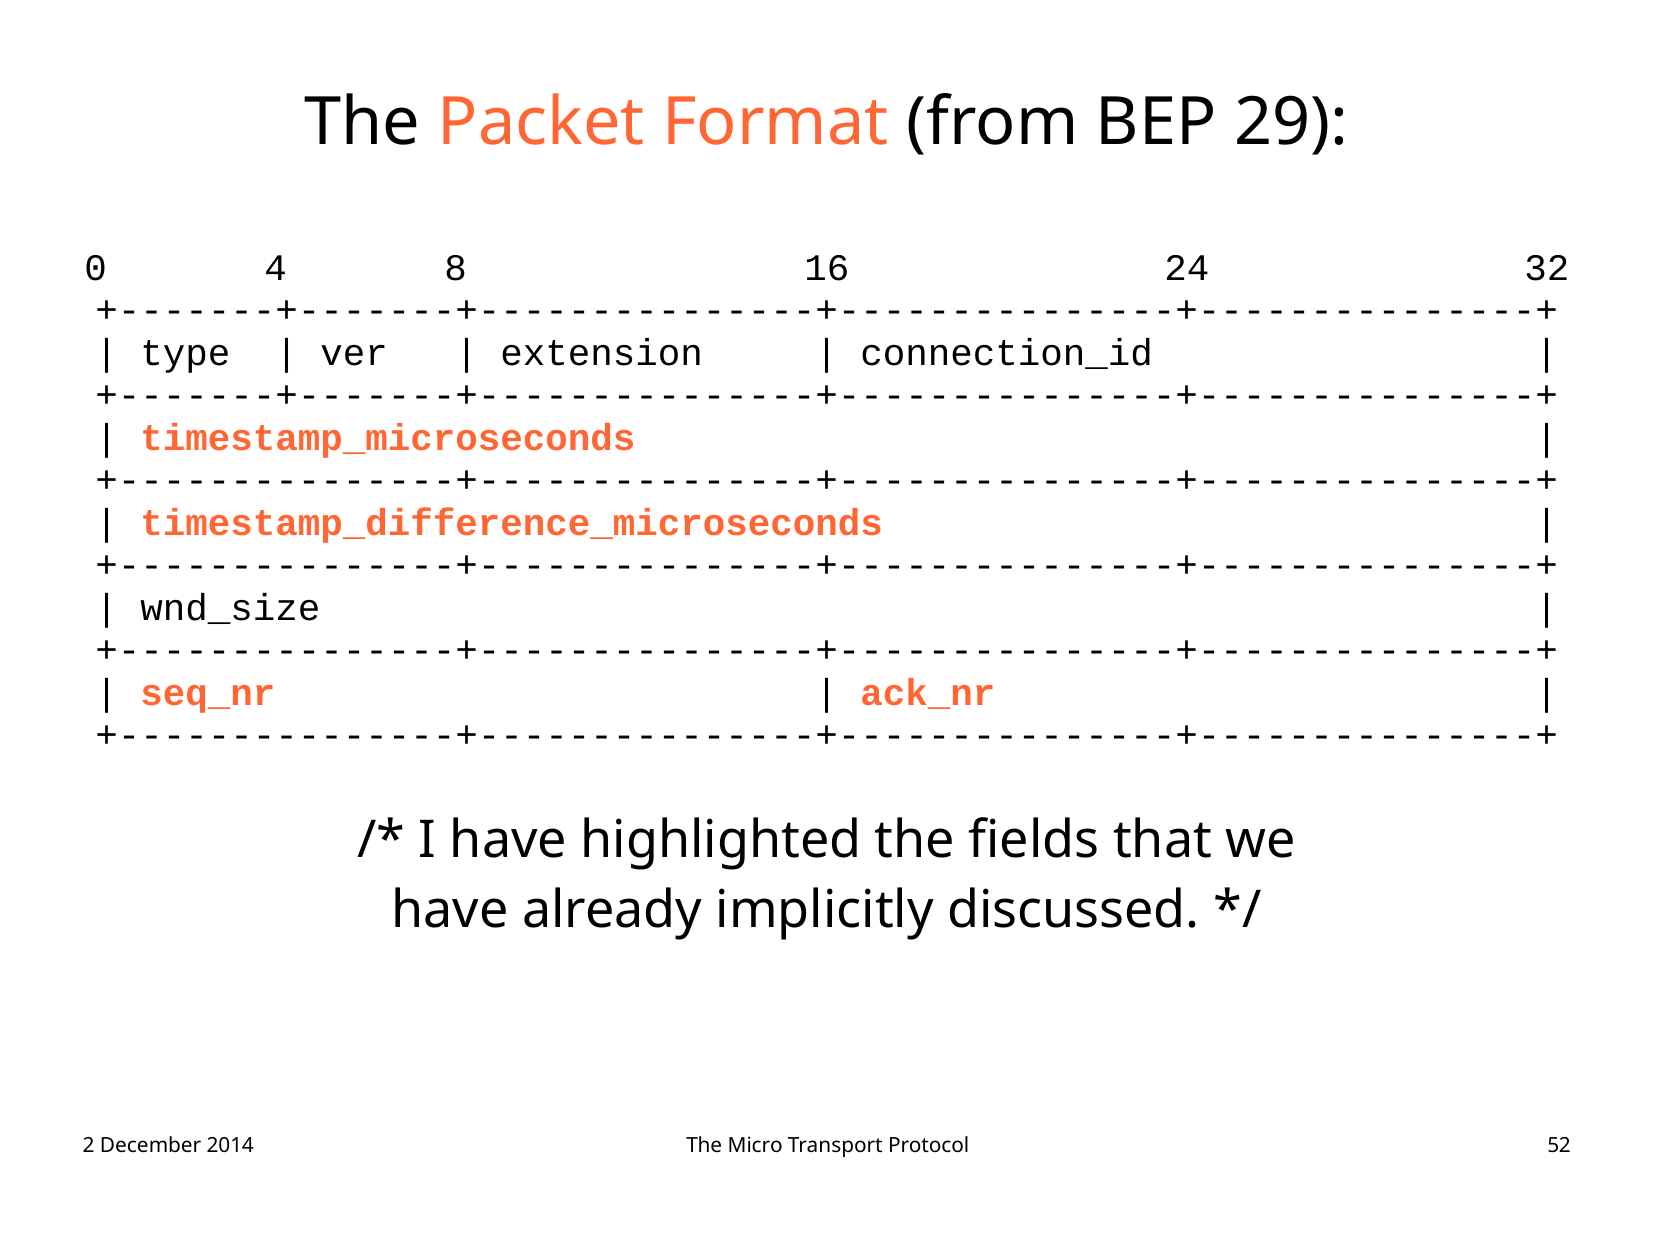

# The Packet Format (from BEP 29):
0 4 8 16 24 32
+-------+-------+---------------+---------------+---------------+
| type | ver | extension | connection_id |
+-------+-------+---------------+---------------+---------------+
| timestamp_microseconds |
+---------------+---------------+---------------+---------------+
| timestamp_difference_microseconds |
+---------------+---------------+---------------+---------------+
| wnd_size |
+---------------+---------------+---------------+---------------+
| seq_nr | ack_nr |
+---------------+---------------+---------------+---------------+
/* I have highlighted the fields that we
have already implicitly discussed. */
2 December 2014
The Micro Transport Protocol
52